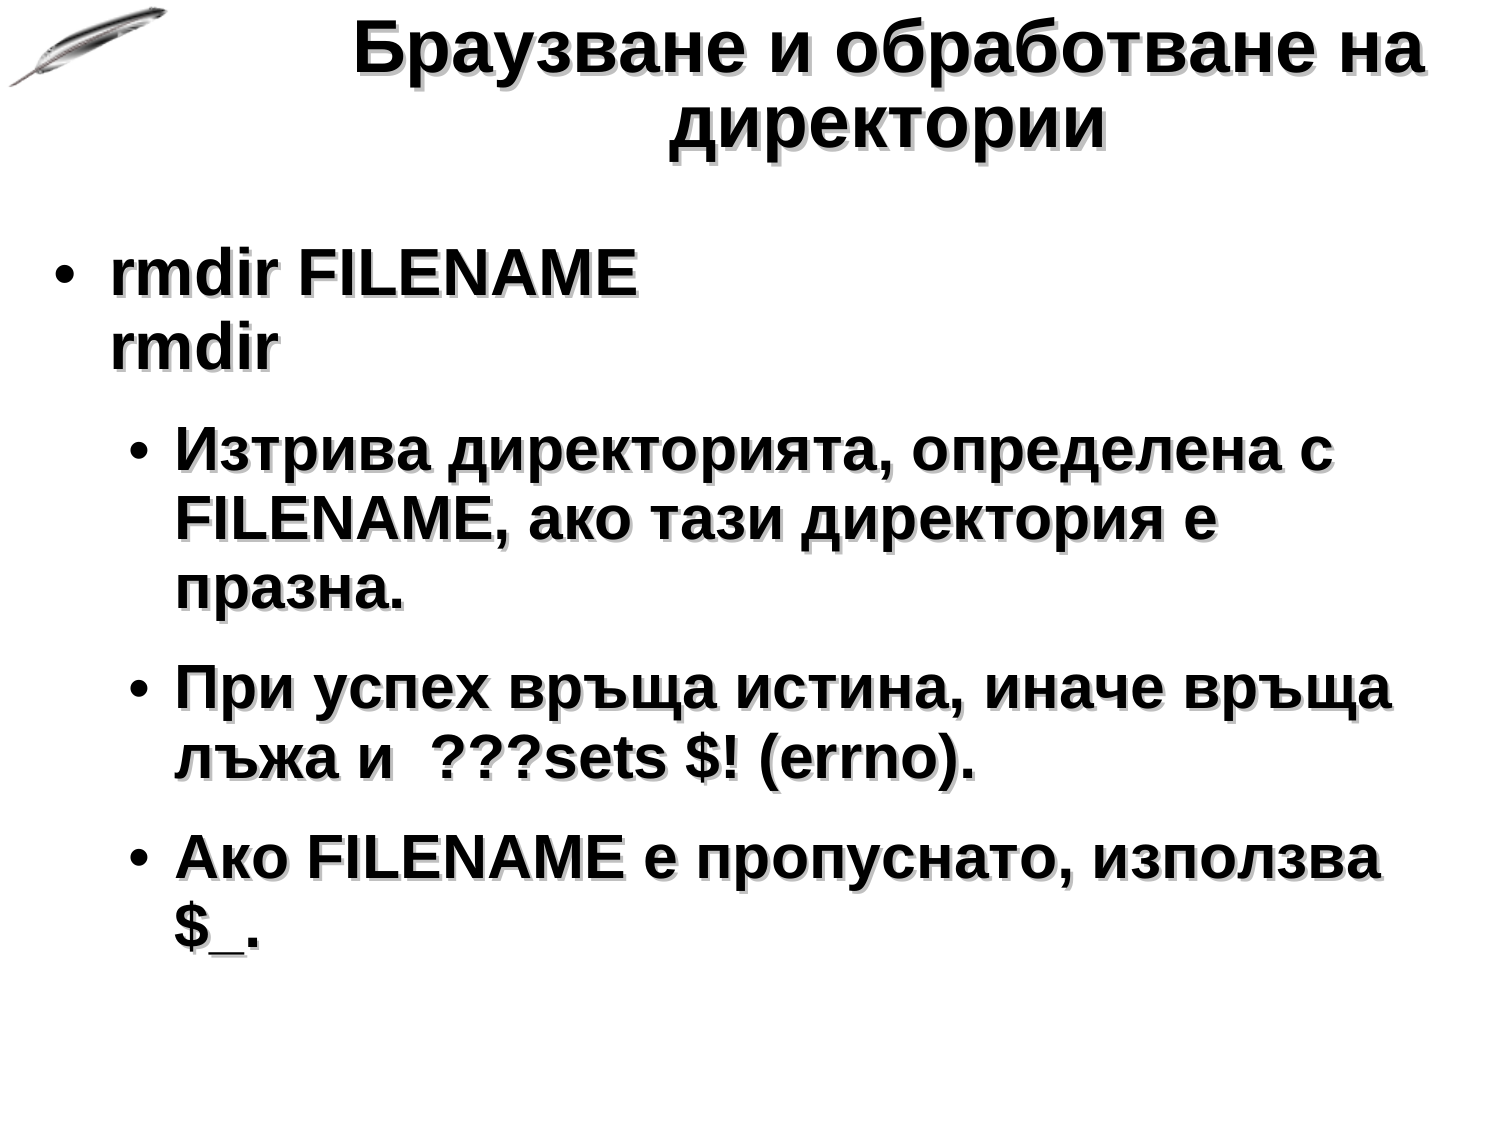

# Браузване и обработване на директории
rmdir FILENAME
rmdir
Изтрива директорията, определена с FILENAME, ако тази директория е празна.
При успех връща истина, иначе връща лъжа и ???sets $! (errno).
Ако FILENAME е пропуснато, използва $_.